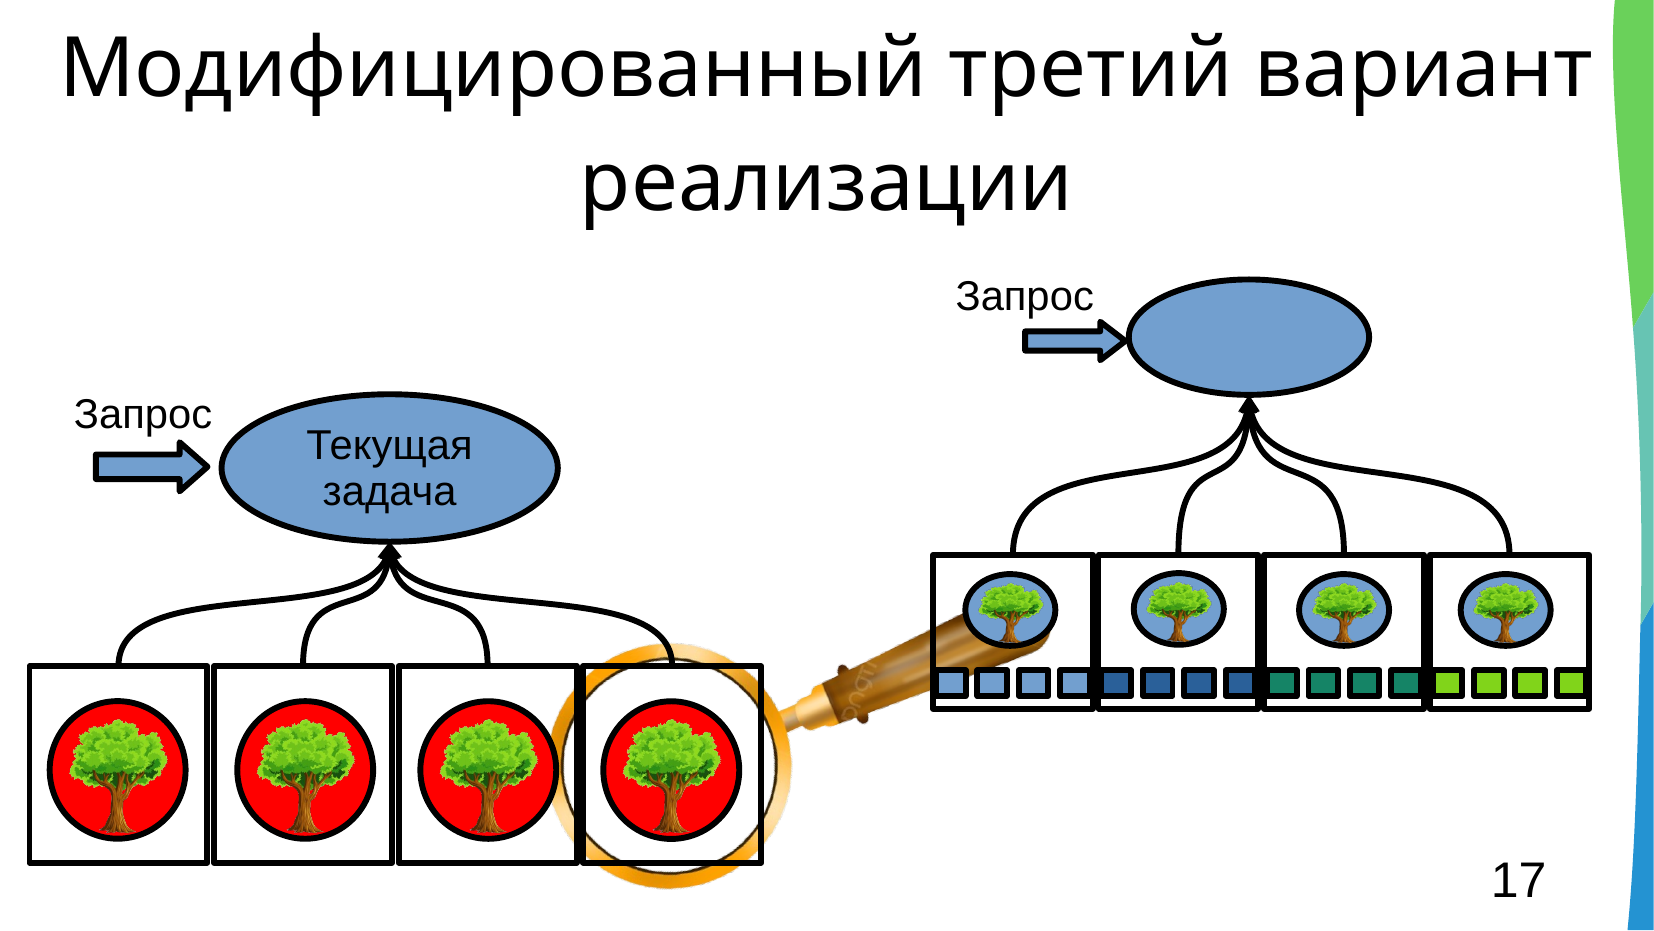

# Модифицированный третий вариант реализации
Запрос
Запрос
Текущая задача